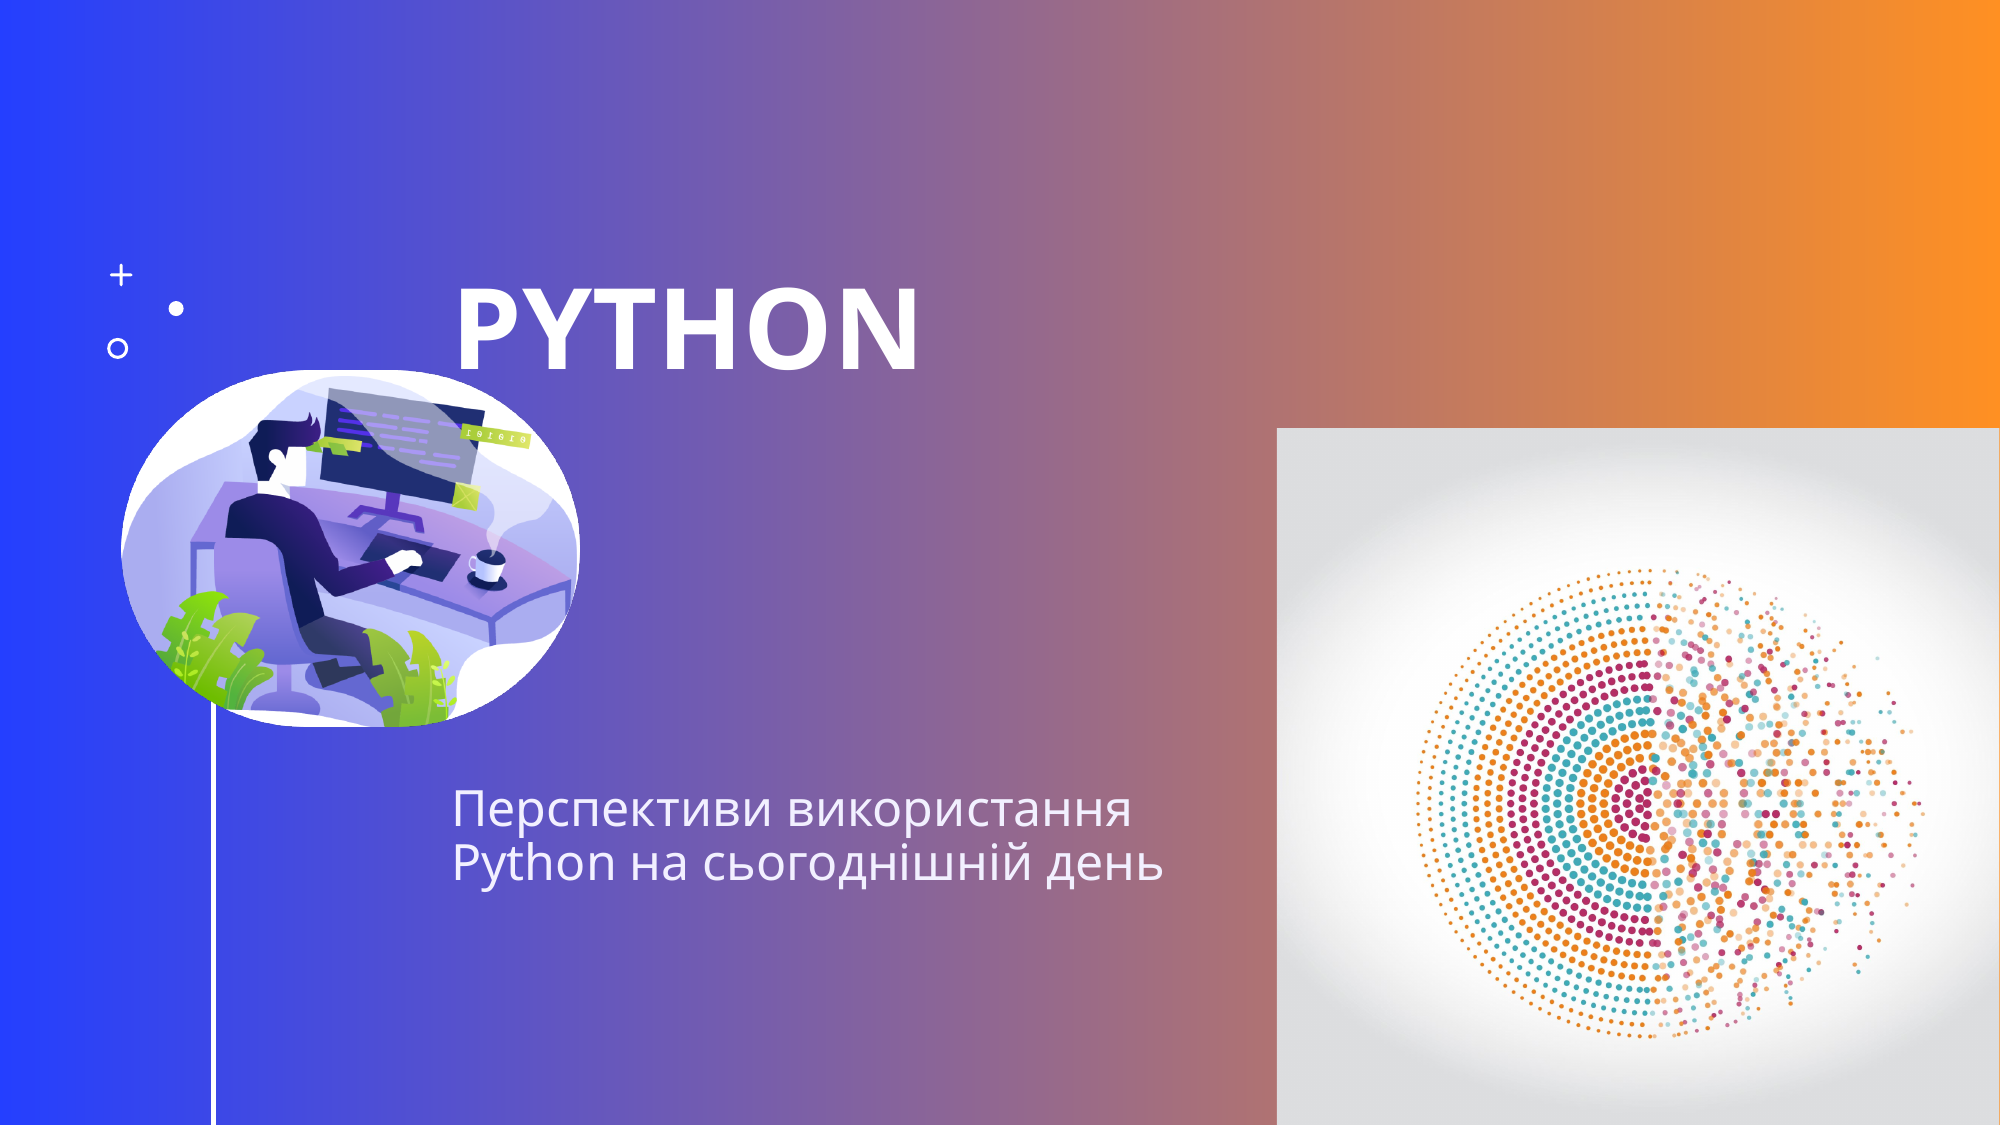

# python
Перспективи використання Python на сьогоднішній день